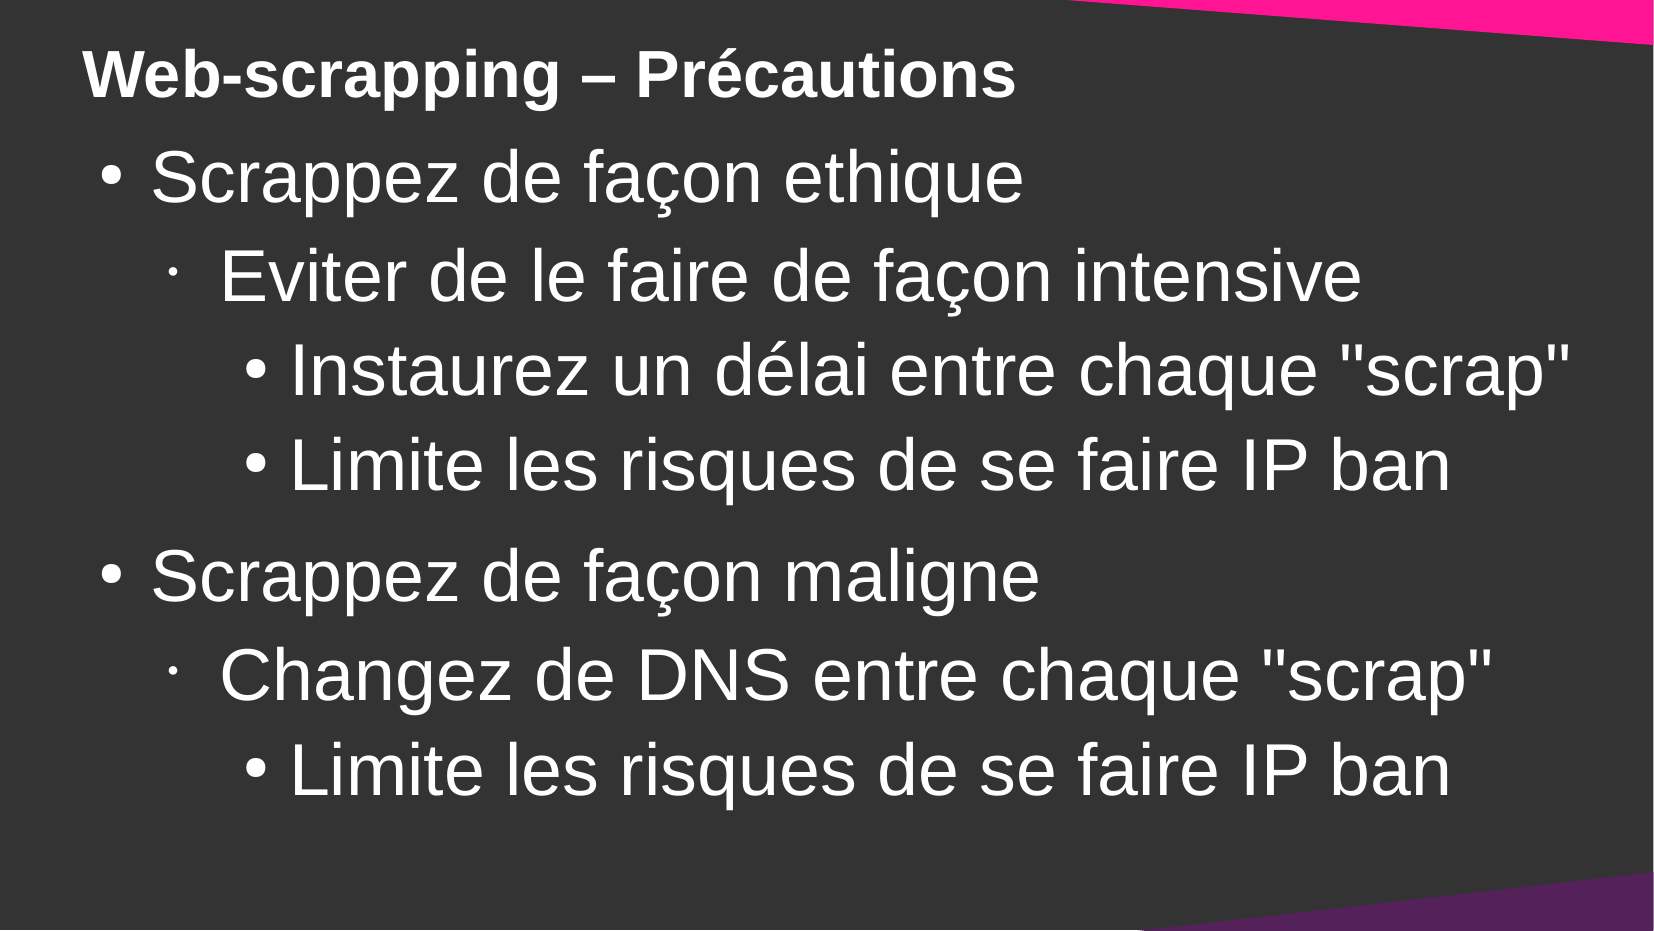

# Web-scrapping – Précautions
Scrappez de façon ethique
Eviter de le faire de façon intensive
Instaurez un délai entre chaque "scrap"
Limite les risques de se faire IP ban
Scrappez de façon maligne
Changez de DNS entre chaque "scrap"
Limite les risques de se faire IP ban